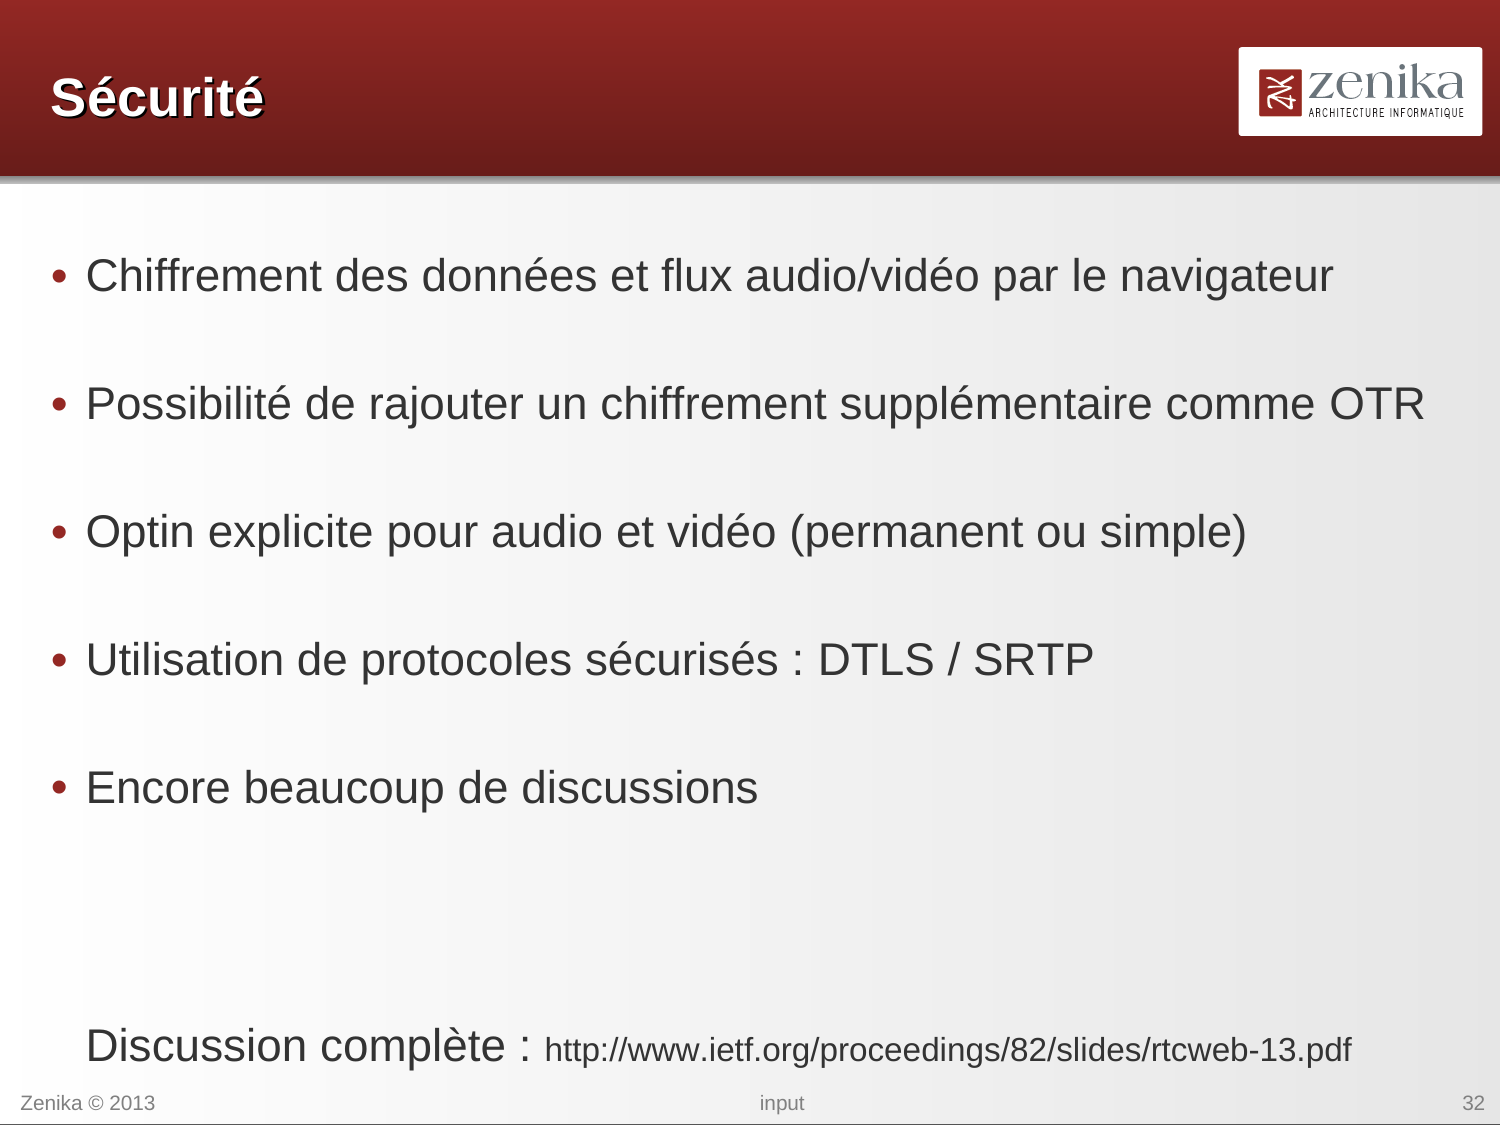

# Sécurité
Chiffrement des données et flux audio/vidéo par le navigateur
Possibilité de rajouter un chiffrement supplémentaire comme OTR
Optin explicite pour audio et vidéo (permanent ou simple)
Utilisation de protocoles sécurisés : DTLS / SRTP
Encore beaucoup de discussions
Discussion complète : http://www.ietf.org/proceedings/82/slides/rtcweb-13.pdf